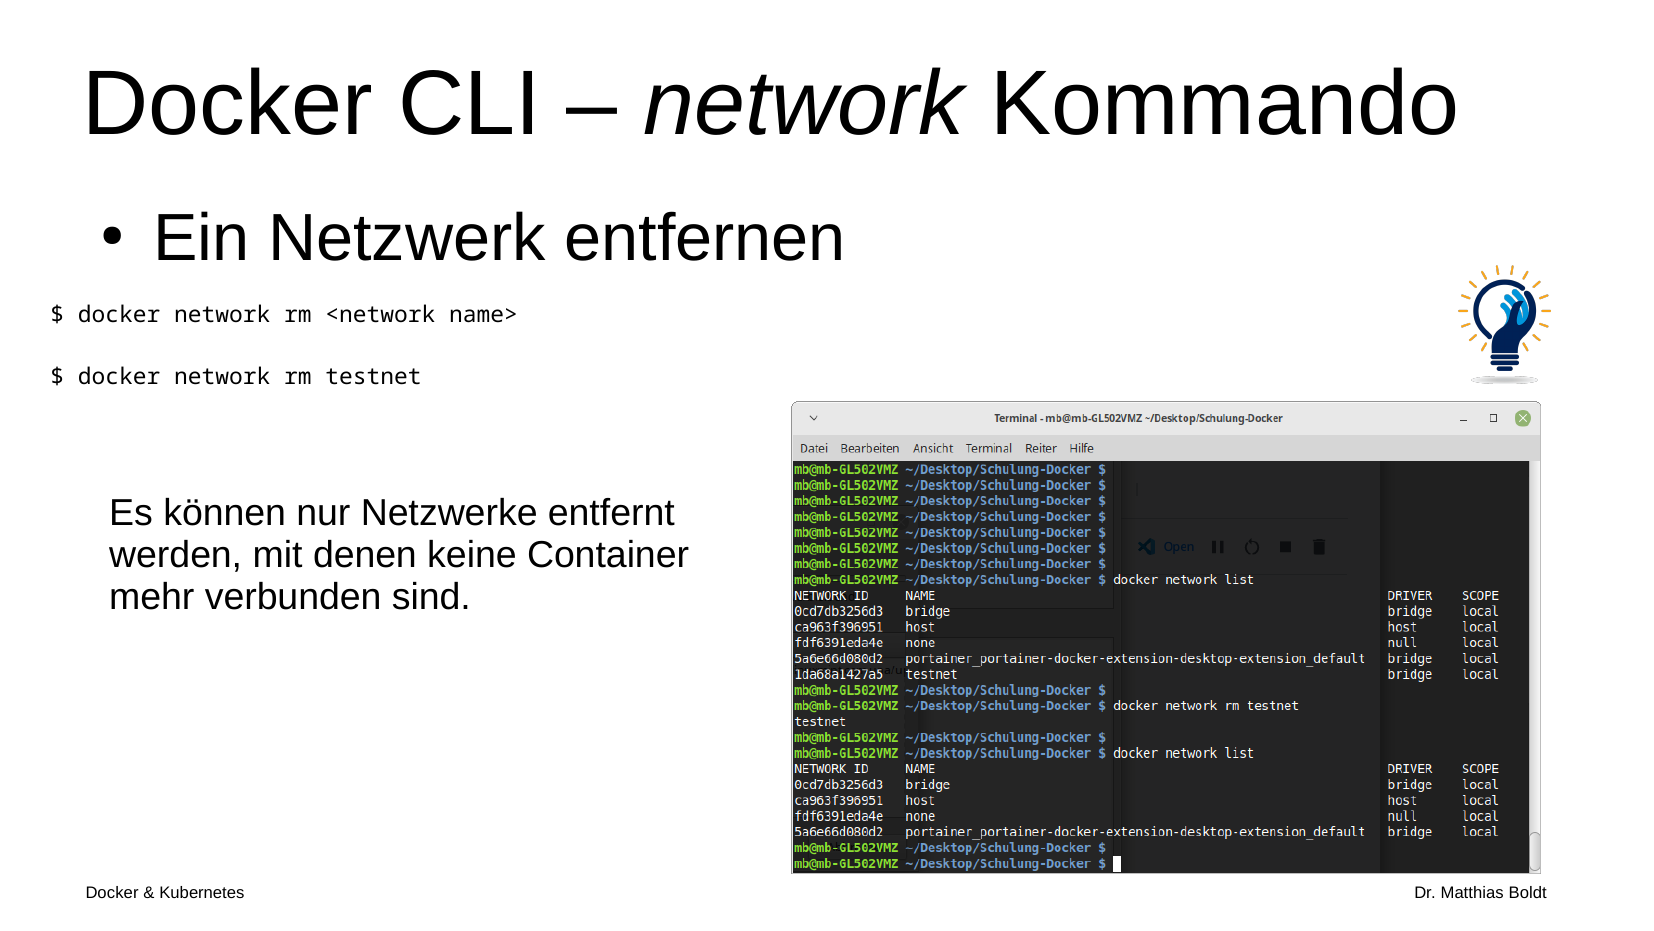

# Docker CLI – network Kommando
Ein Netzwerk entfernen
$ docker network rm <network name>
$ docker network rm testnet
Es können nur Netzwerke entfernt werden, mit denen keine Container mehr verbunden sind.
Docker & Kubernetes																Dr. Matthias Boldt